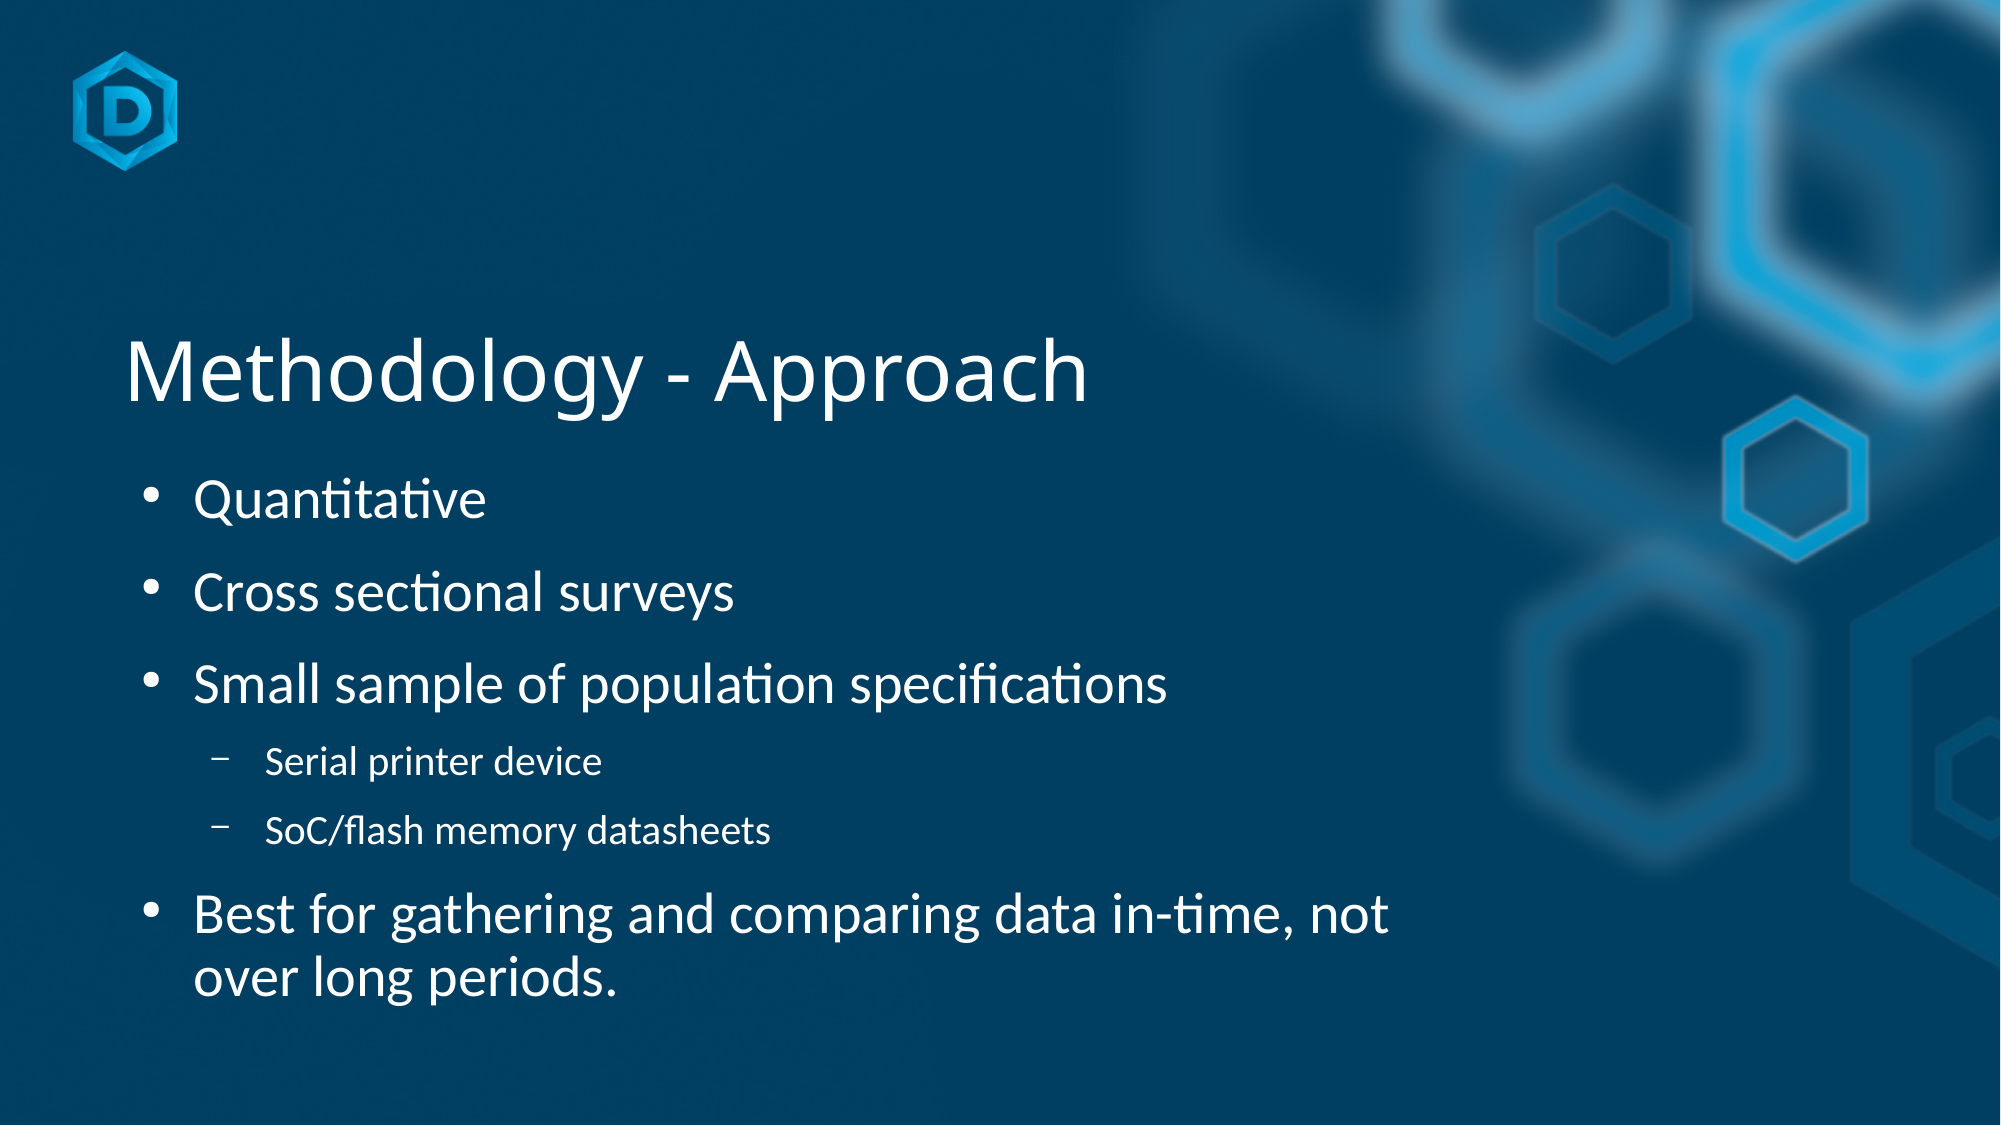

# Methodology - Approach
Quantitative
Cross sectional surveys
Small sample of population specifications
Serial printer device
SoC/flash memory datasheets
Best for gathering and comparing data in-time, not over long periods.